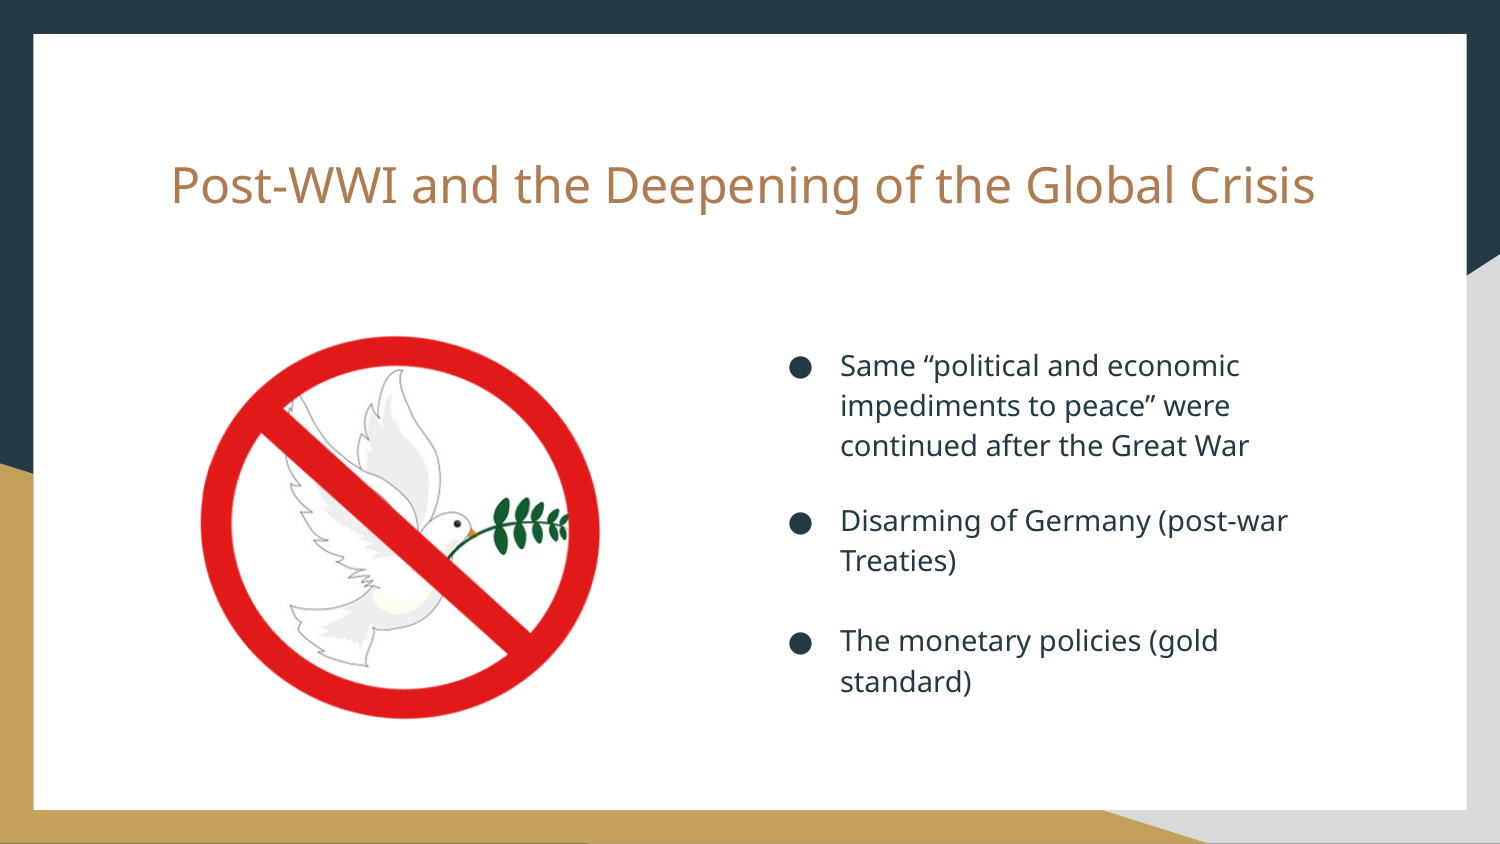

# Post-WWI and the Deepening of the Global Crisis
Same “political and economic impediments to peace” were continued after the Great War
Disarming of Germany (post-war Treaties)
The monetary policies (gold standard)